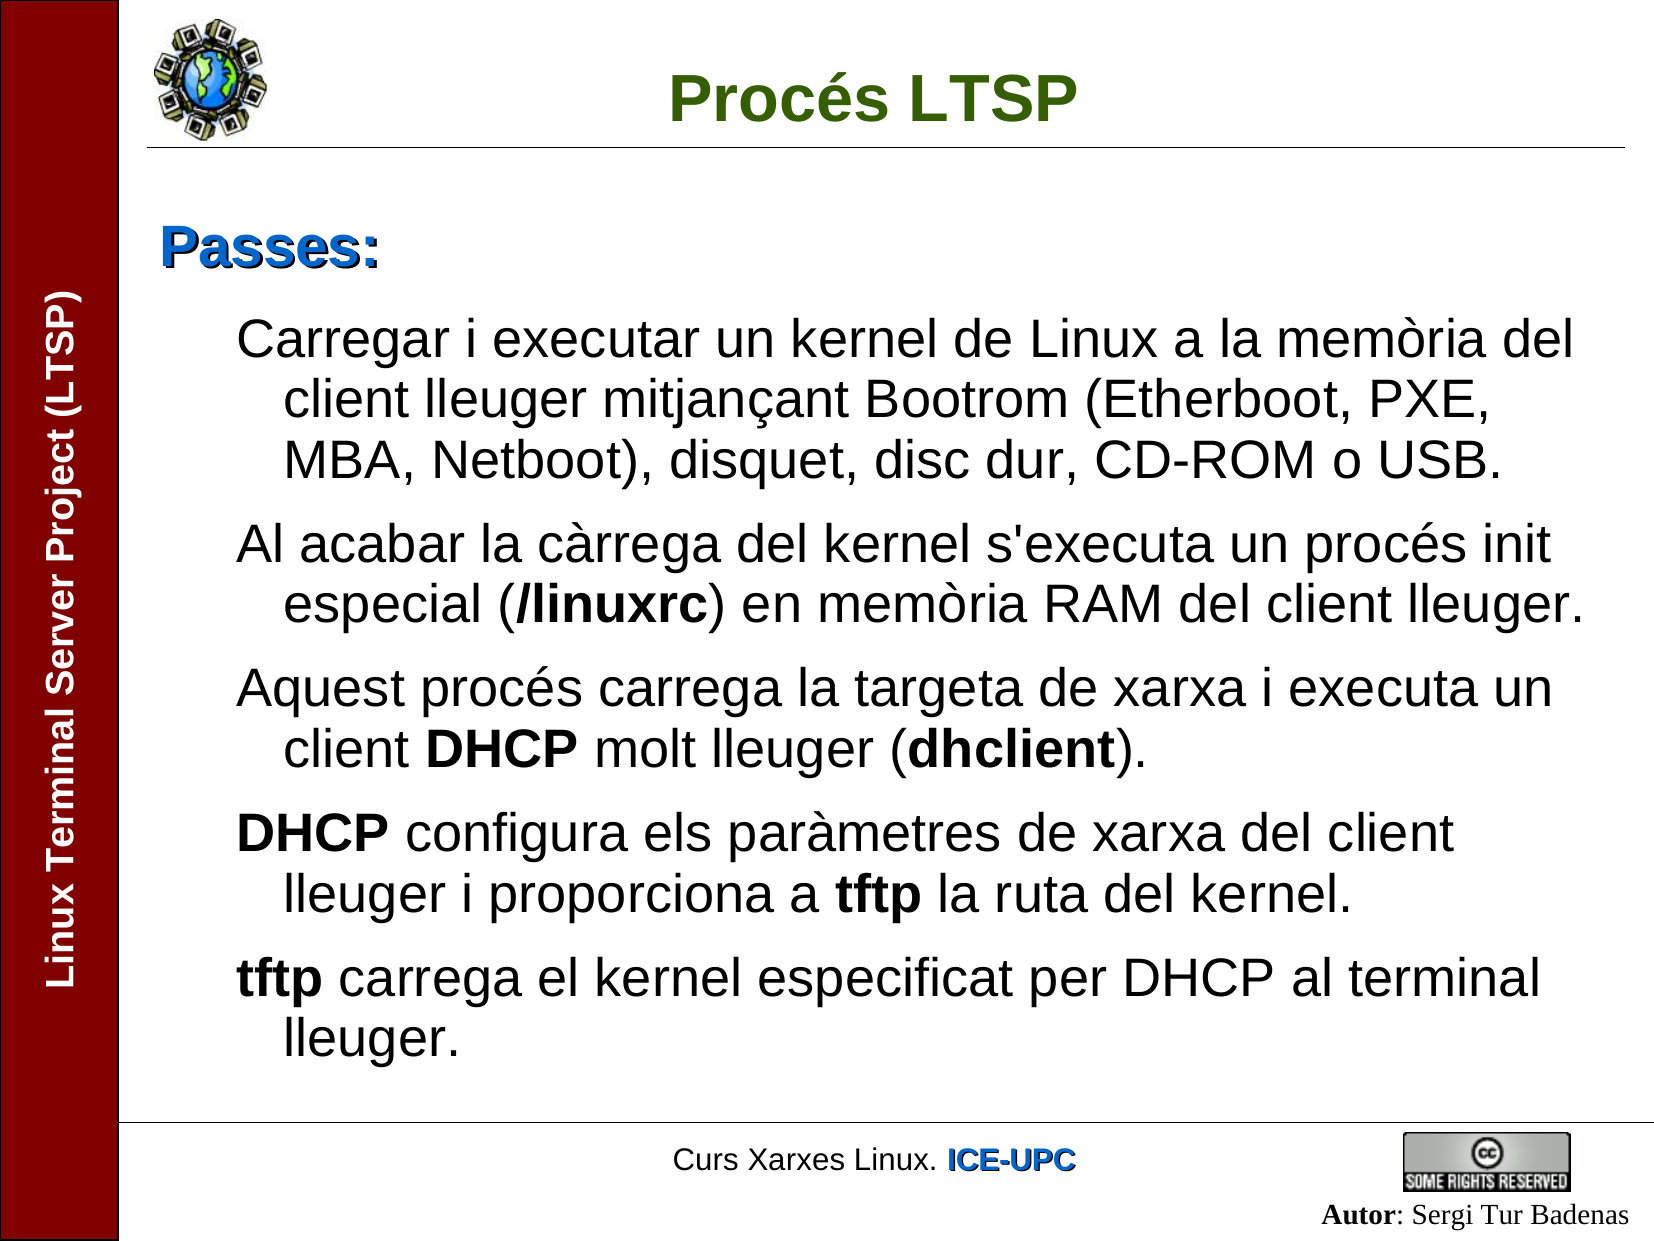

# Procés LTSP
Passes:
Carregar i executar un kernel de Linux a la memòria del client lleuger mitjançant Bootrom (Etherboot, PXE, MBA, Netboot), disquet, disc dur, CD-ROM o USB.
Al acabar la càrrega del kernel s'executa un procés init especial (/linuxrc) en memòria RAM del client lleuger.
Aquest procés carrega la targeta de xarxa i executa un client DHCP molt lleuger (dhclient).
DHCP configura els paràmetres de xarxa del client lleuger i proporciona a tftp la ruta del kernel.
tftp carrega el kernel especificat per DHCP al terminal lleuger.